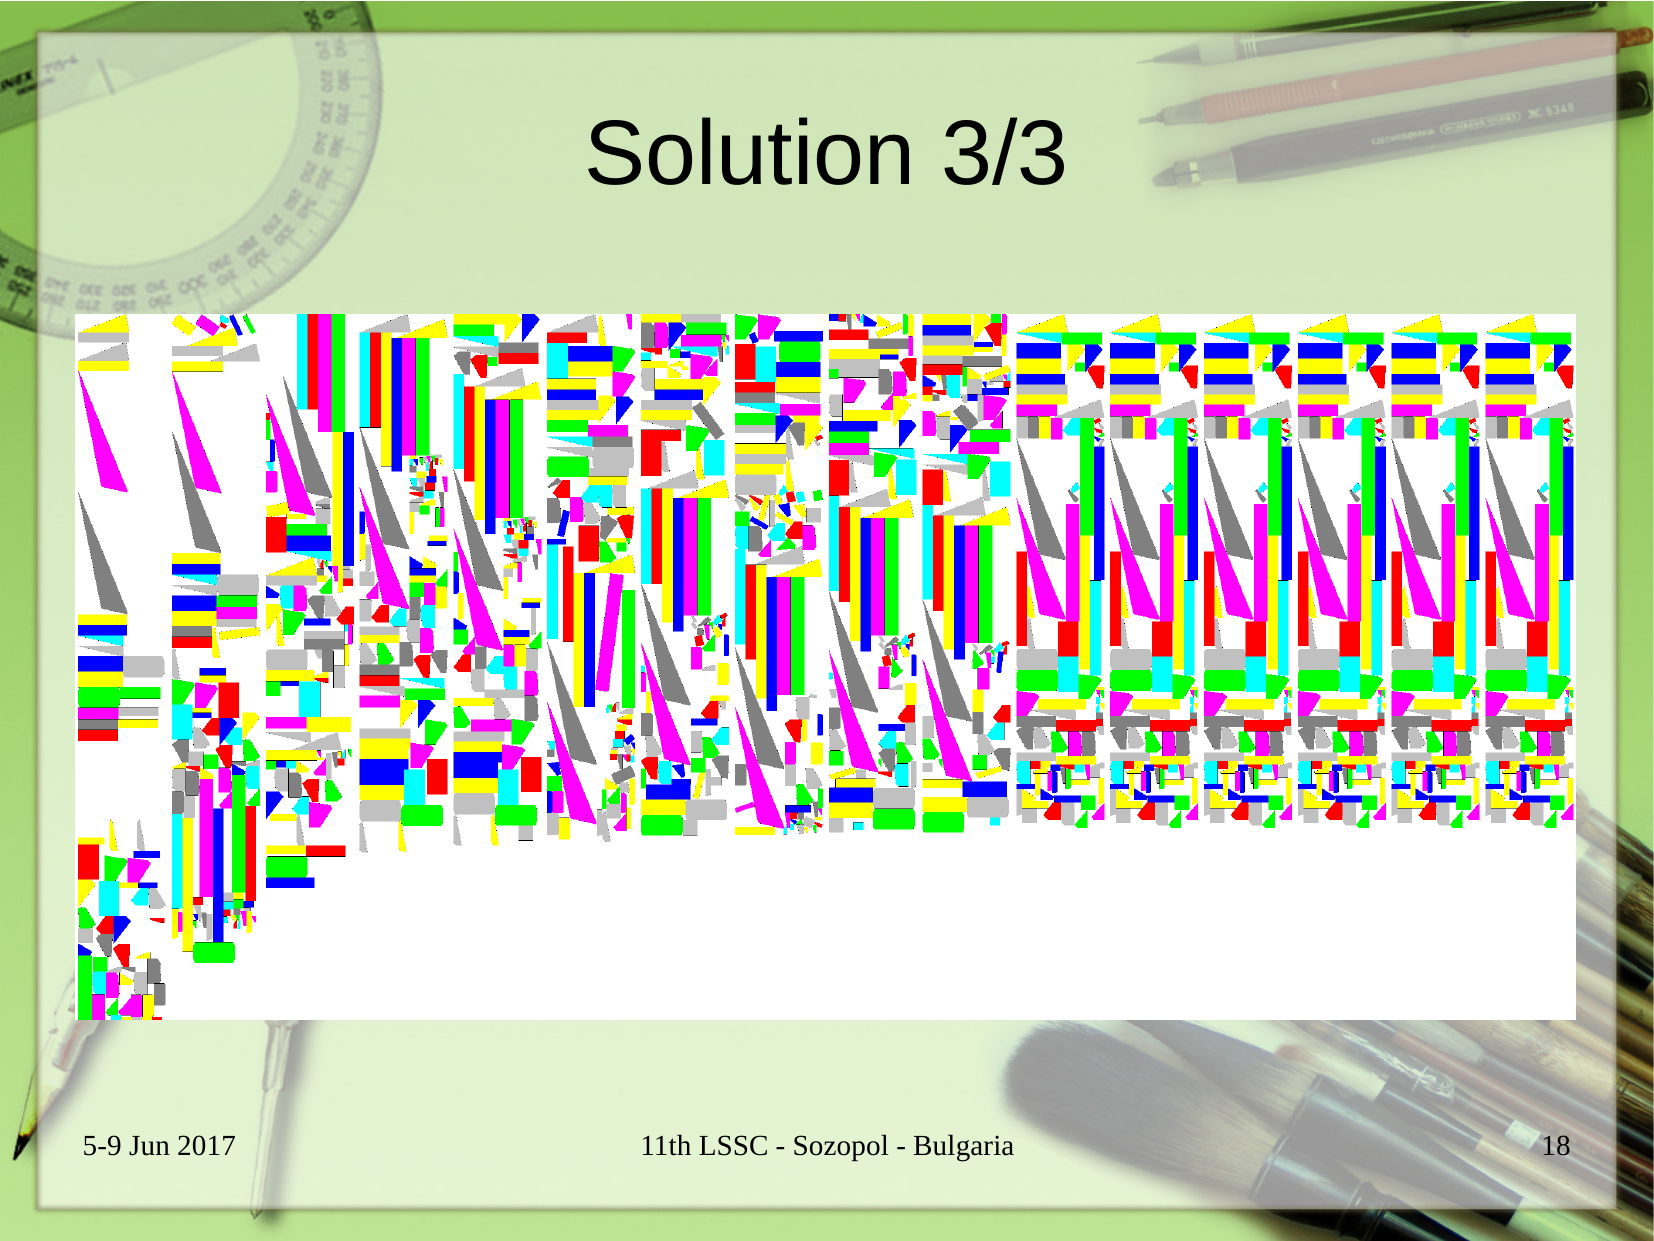

# Solution 3/3
5-9 Jun 2017
11th LSSC - Sozopol - Bulgaria
18